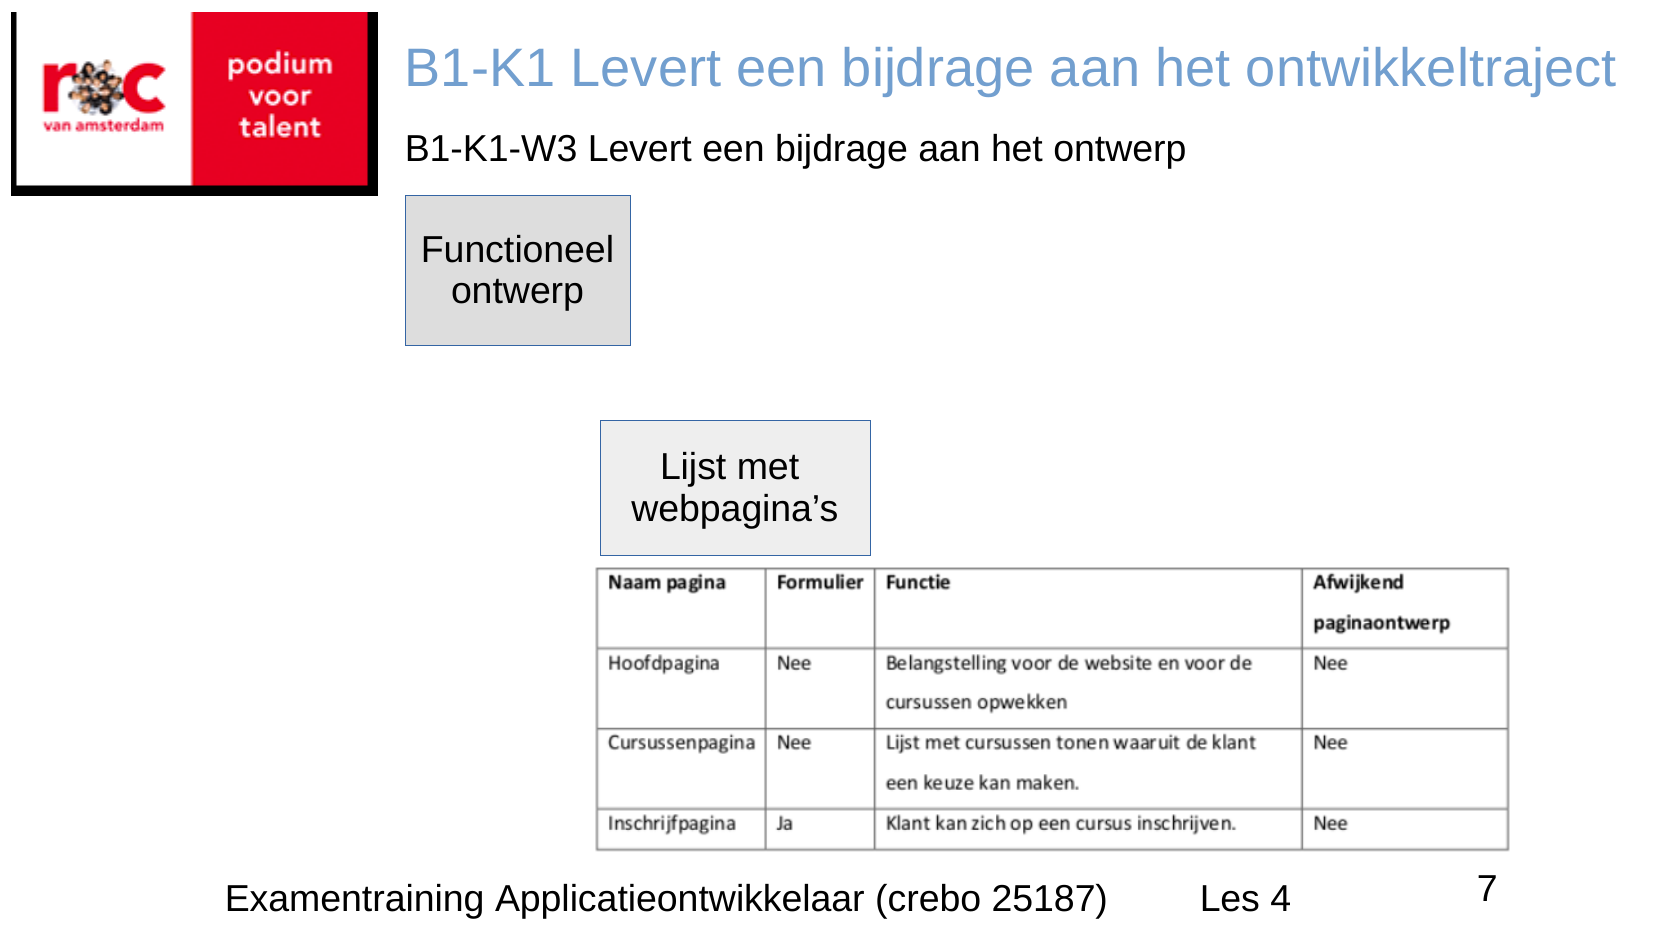

B1-K1 Levert een bijdrage aan het ontwikkeltraject
B1-K1-W3 Levert een bijdrage aan het ontwerp
Functioneel
ontwerp
Lijst met
webpagina’s
Examentraining Applicatieontwikkelaar (crebo 25187)
Les 4